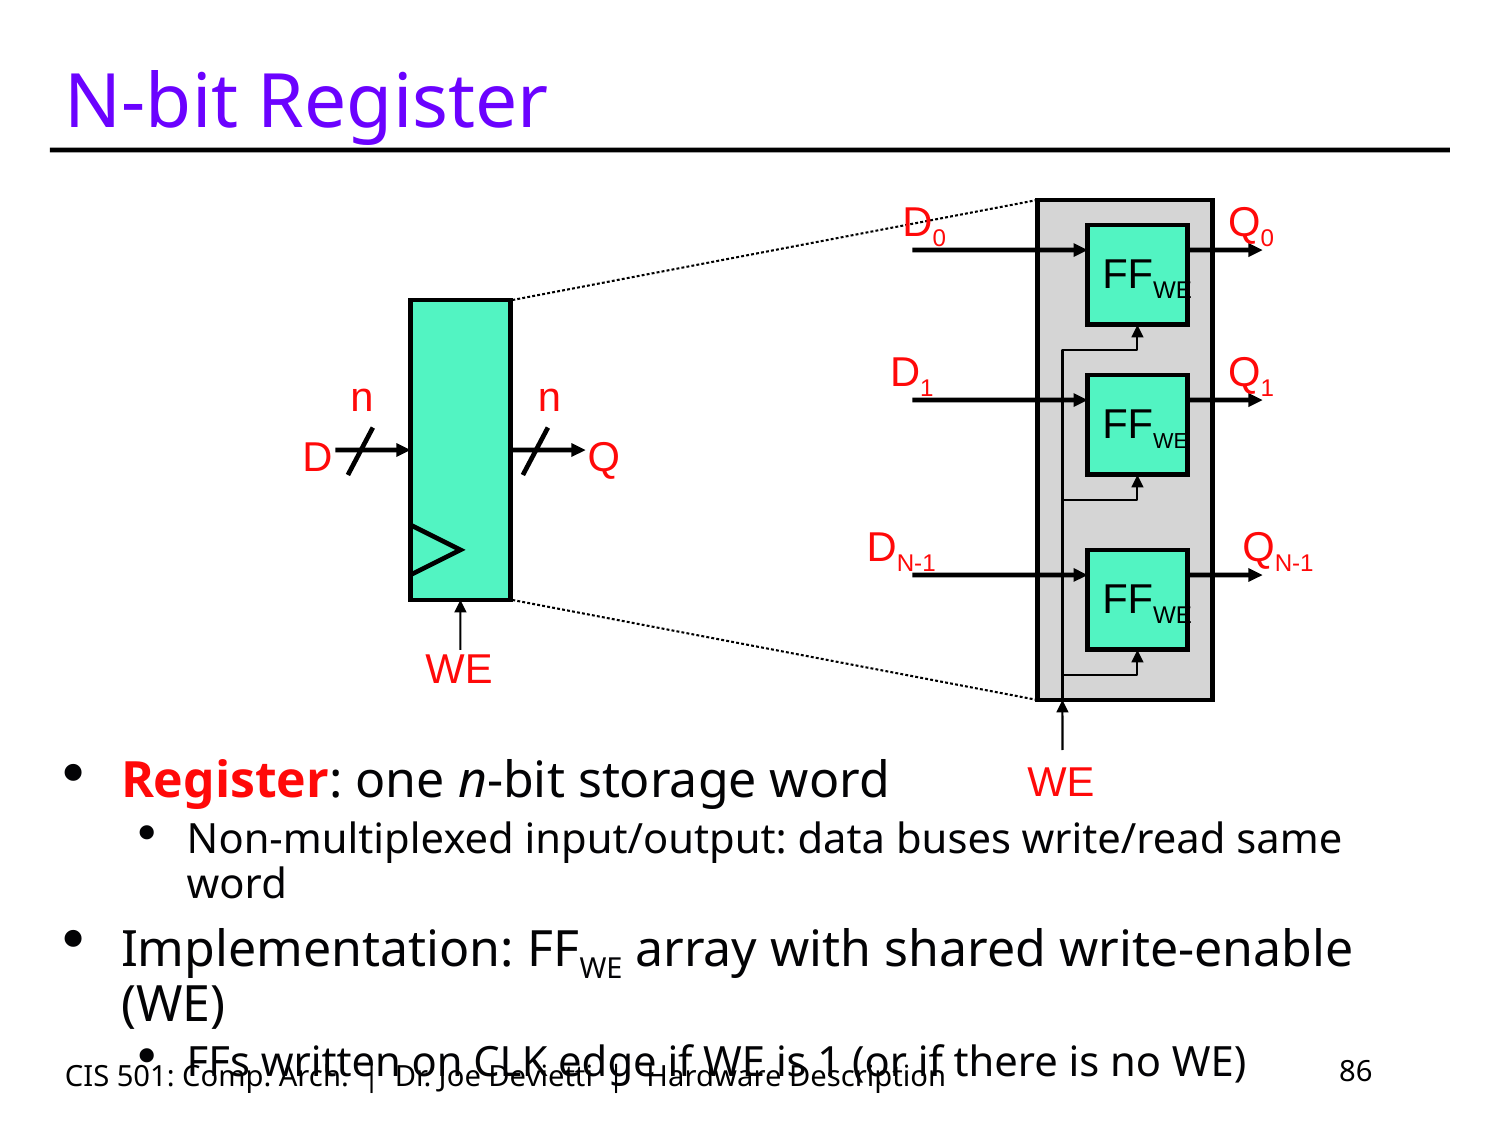

N-bit Register
D0
Q0
FFWE
D1
Q1
n
n
FFWE
D
Q
DN-1
QN-1
FFWE
WE
Register: one n-bit storage word
Non-multiplexed input/output: data buses write/read same word
Implementation: FFWE array with shared write-enable (WE)
FFs written on CLK edge if WE is 1 (or if there is no WE)
WE
CIS 501: Comp. Arch. | Dr. Joe Devietti | Hardware Description